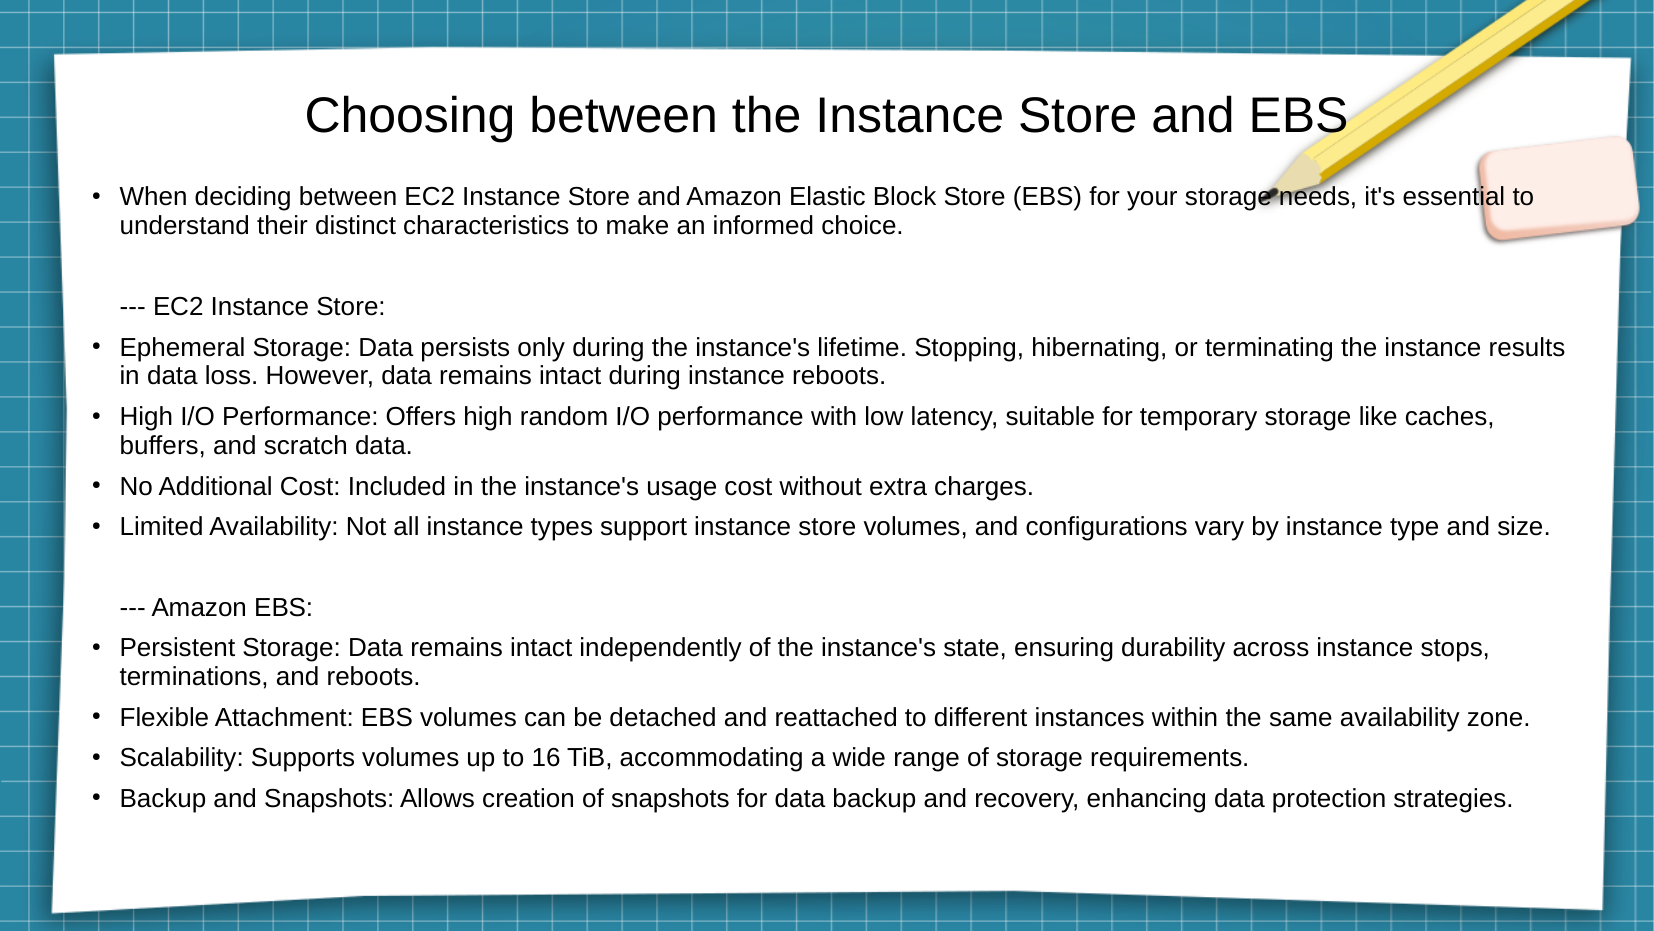

# Choosing between the Instance Store and EBS
When deciding between EC2 Instance Store and Amazon Elastic Block Store (EBS) for your storage needs, it's essential to understand their distinct characteristics to make an informed choice.
--- EC2 Instance Store:
Ephemeral Storage: Data persists only during the instance's lifetime. Stopping, hibernating, or terminating the instance results in data loss. However, data remains intact during instance reboots.
High I/O Performance: Offers high random I/O performance with low latency, suitable for temporary storage like caches, buffers, and scratch data.
No Additional Cost: Included in the instance's usage cost without extra charges.
Limited Availability: Not all instance types support instance store volumes, and configurations vary by instance type and size.
--- Amazon EBS:
Persistent Storage: Data remains intact independently of the instance's state, ensuring durability across instance stops, terminations, and reboots.
Flexible Attachment: EBS volumes can be detached and reattached to different instances within the same availability zone.
Scalability: Supports volumes up to 16 TiB, accommodating a wide range of storage requirements.
Backup and Snapshots: Allows creation of snapshots for data backup and recovery, enhancing data protection strategies.